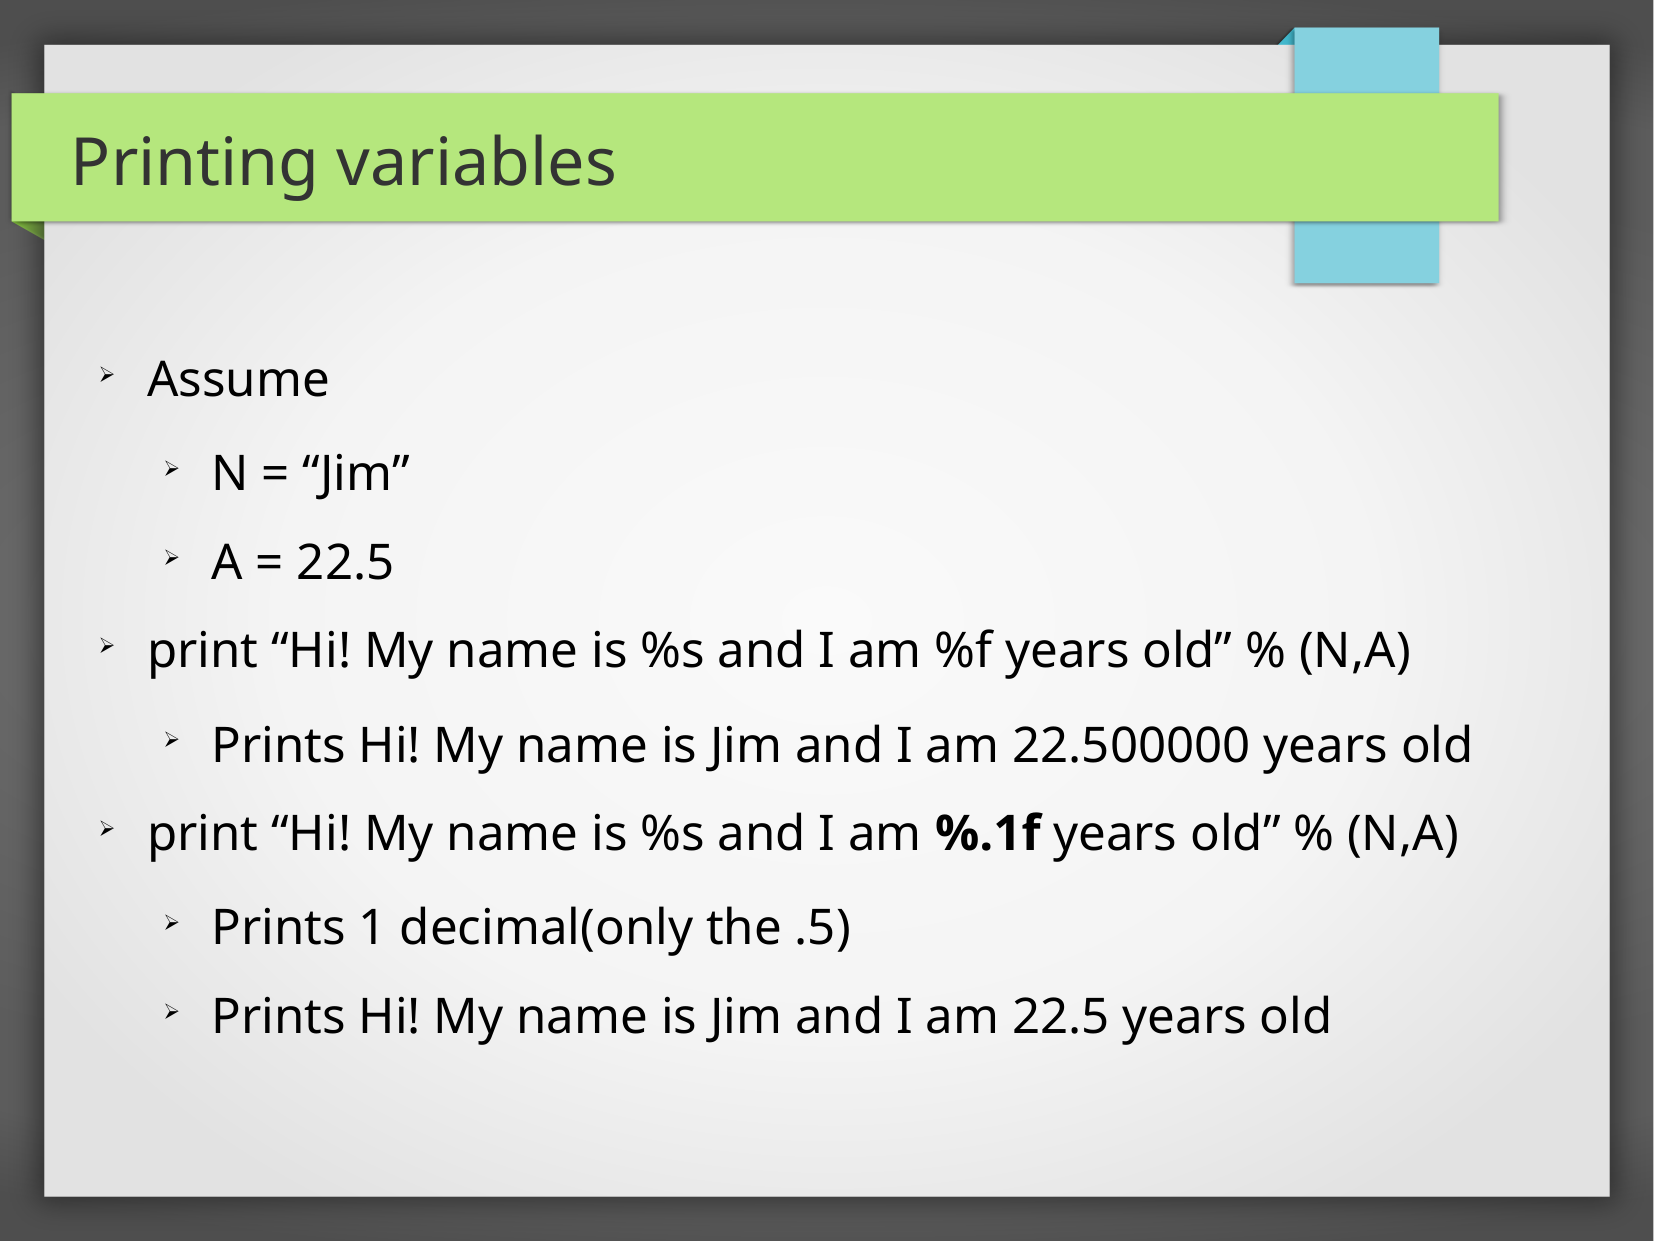

# Printing variables
Assume
N = “Jim”
A = 22.5
print “Hi! My name is %s and I am %f years old” % (N,A)
Prints Hi! My name is Jim and I am 22.500000 years old
print “Hi! My name is %s and I am %.1f years old” % (N,A)
Prints 1 decimal(only the .5)
Prints Hi! My name is Jim and I am 22.5 years old